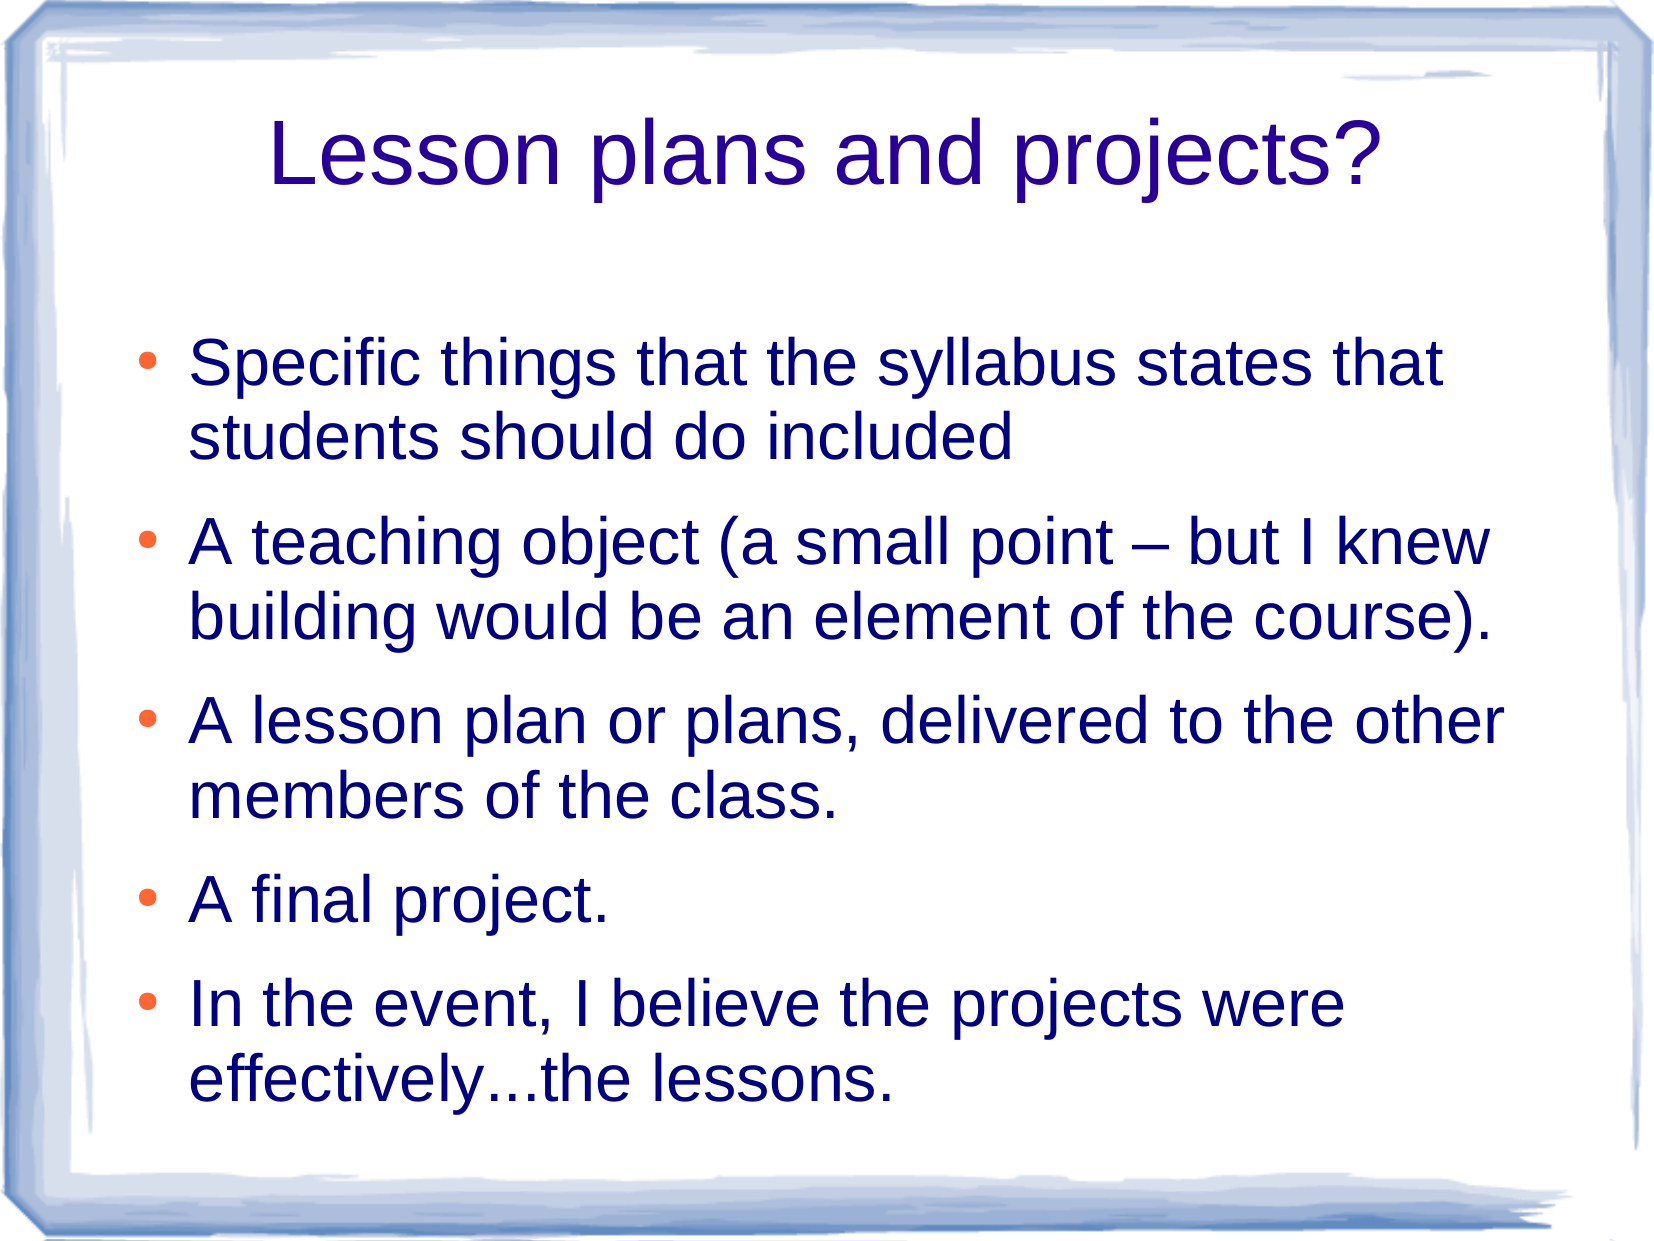

# Lesson plans and projects?
Specific things that the syllabus states that students should do included
A teaching object (a small point – but I knew building would be an element of the course).
A lesson plan or plans, delivered to the other members of the class.
A final project.
In the event, I believe the projects were effectively...the lessons.